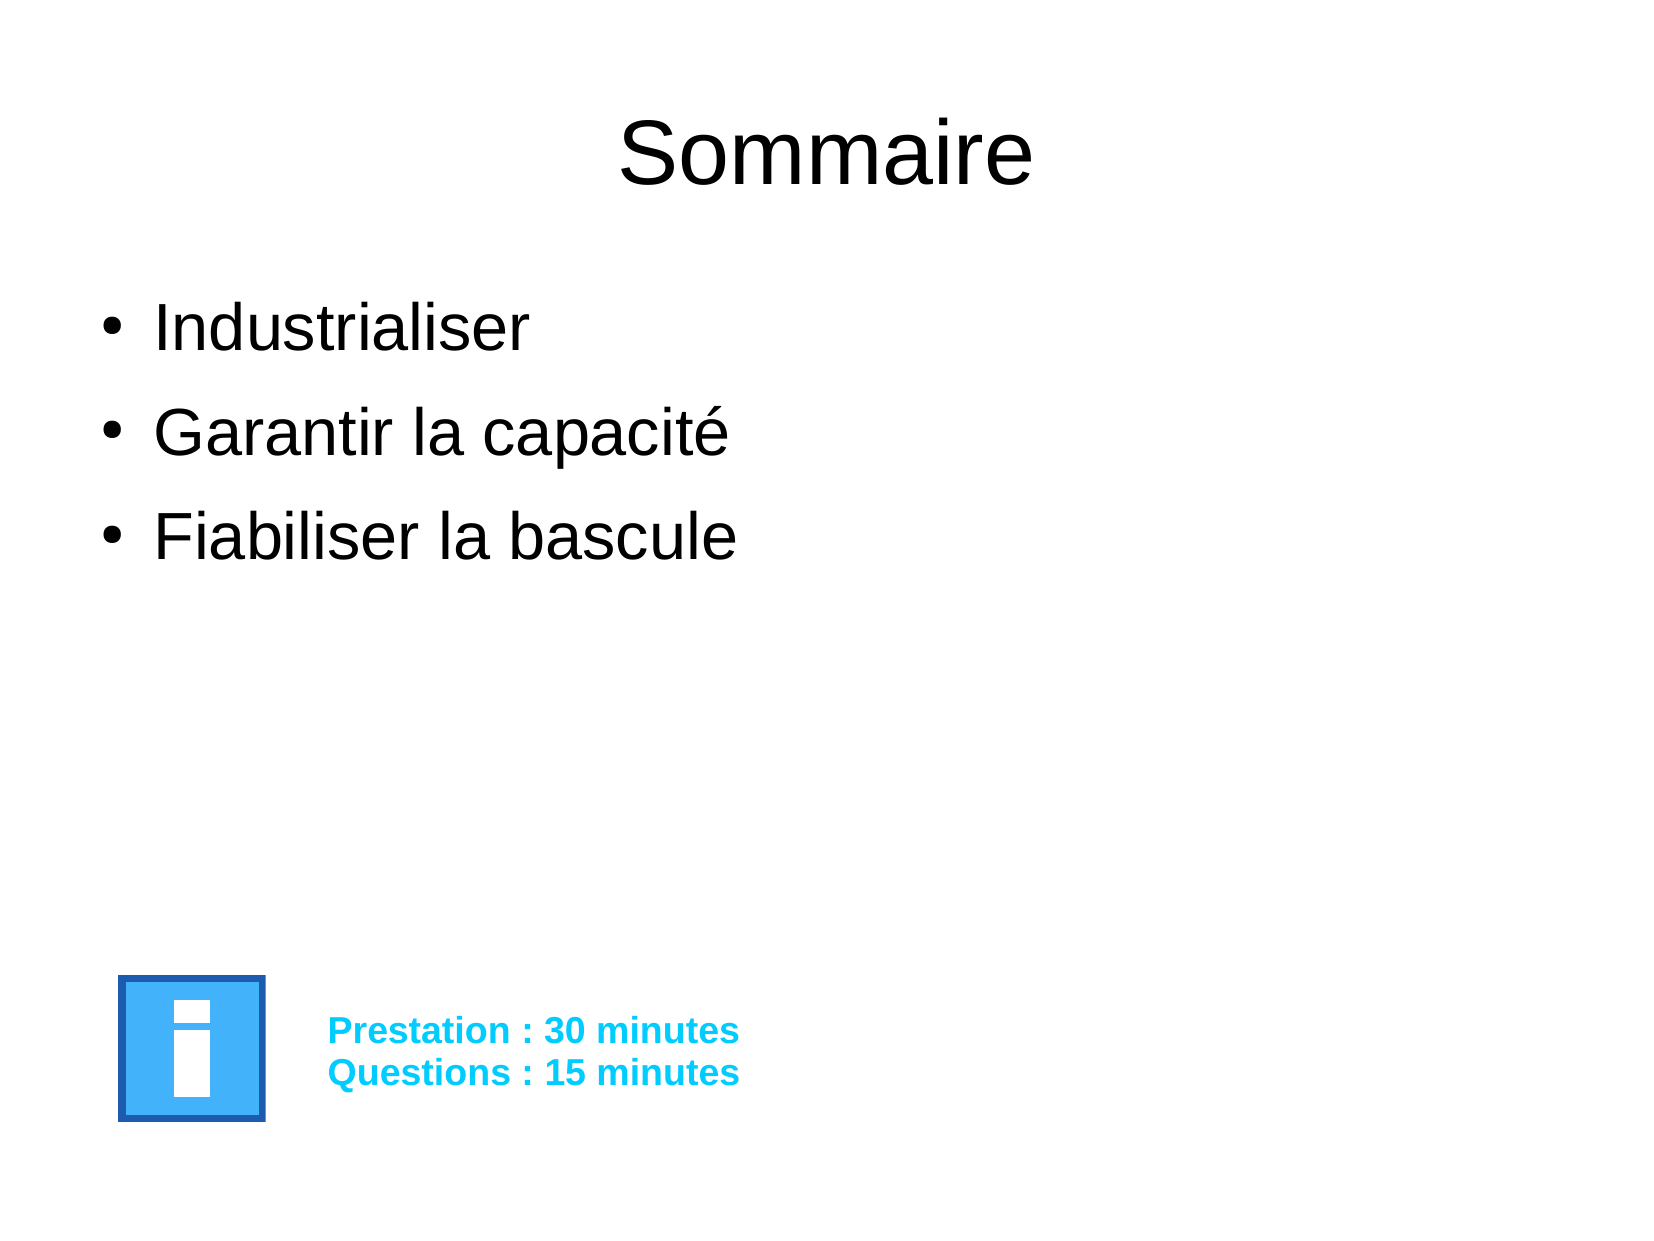

# Sommaire
Industrialiser
Garantir la capacité
Fiabiliser la bascule
Prestation : 30 minutes
Questions : 15 minutes